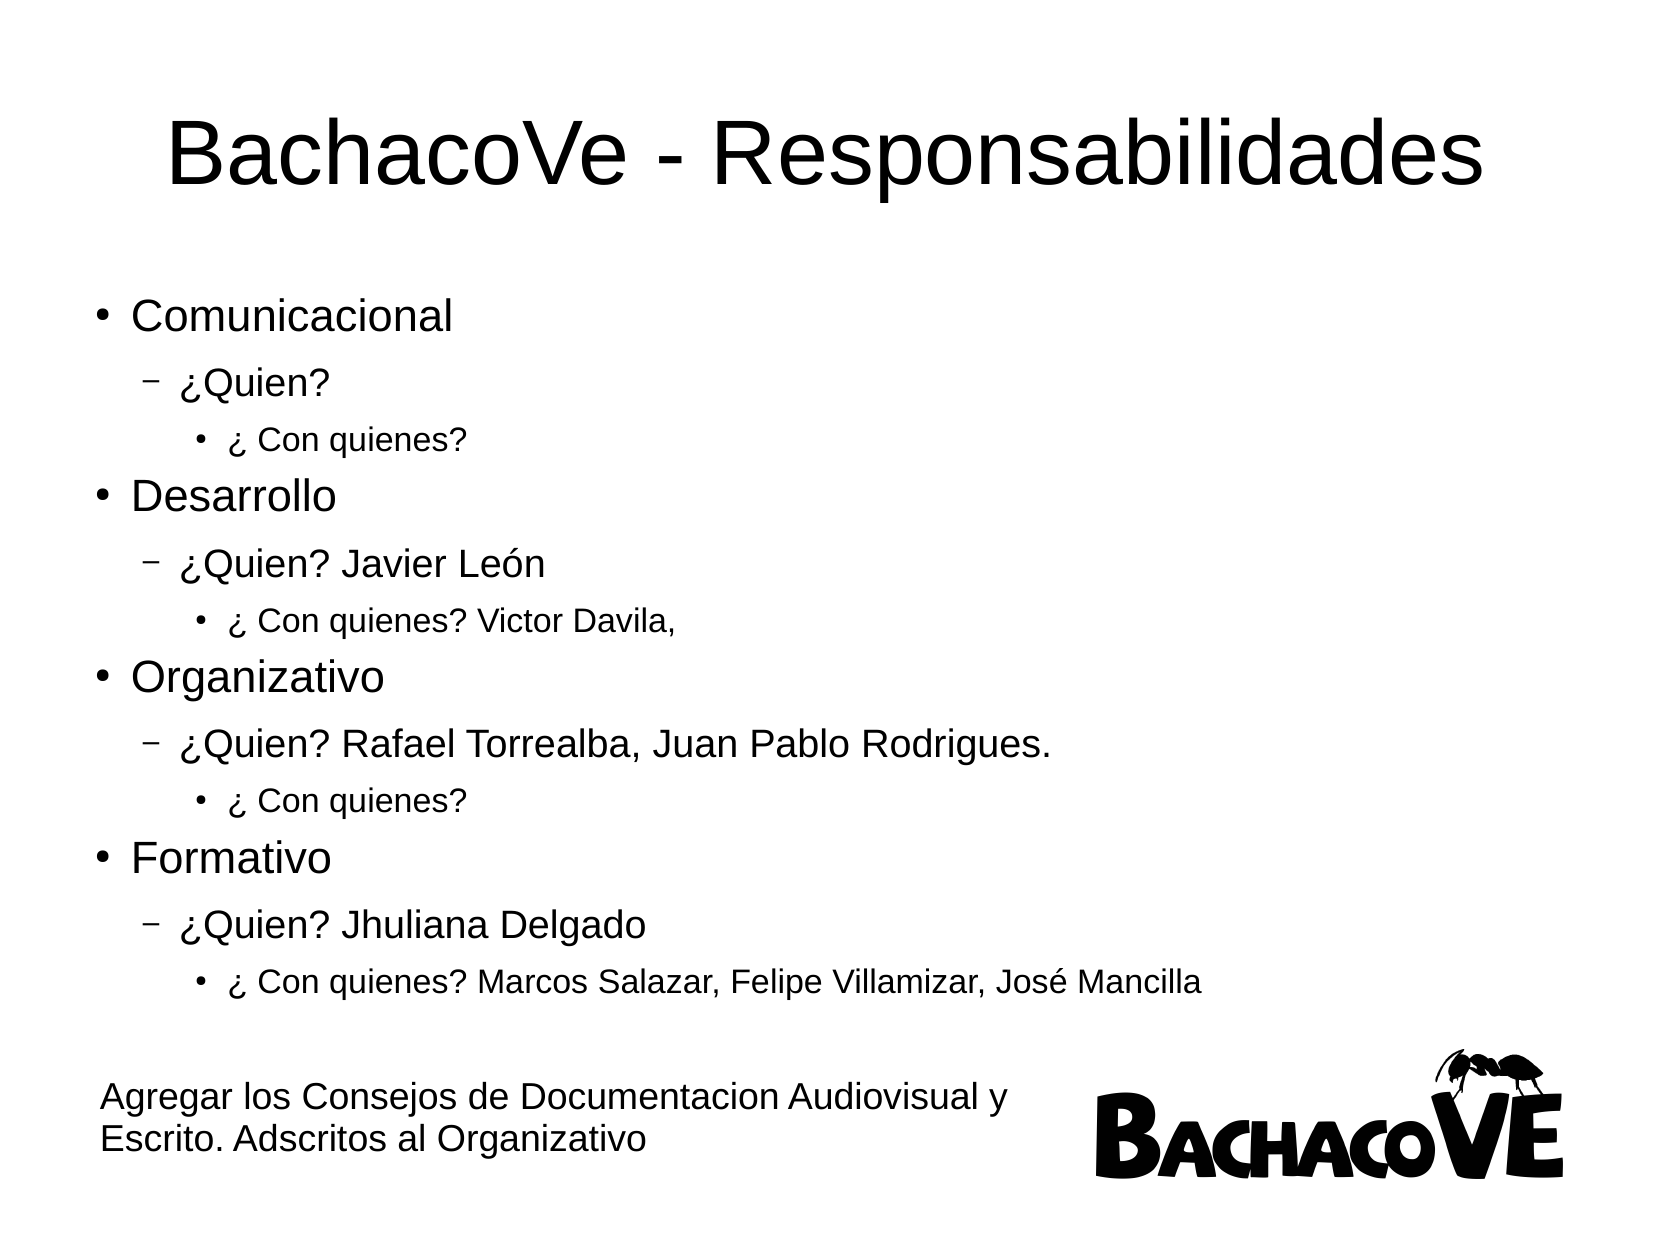

# BachacoVe - Responsabilidades
Comunicacional
¿Quien?
¿ Con quienes?
Desarrollo
¿Quien? Javier León
¿ Con quienes? Victor Davila,
Organizativo
¿Quien? Rafael Torrealba, Juan Pablo Rodrigues.
¿ Con quienes?
Formativo
¿Quien? Jhuliana Delgado
¿ Con quienes? Marcos Salazar, Felipe Villamizar, José Mancilla
Agregar los Consejos de Documentacion Audiovisual y Escrito. Adscritos al Organizativo